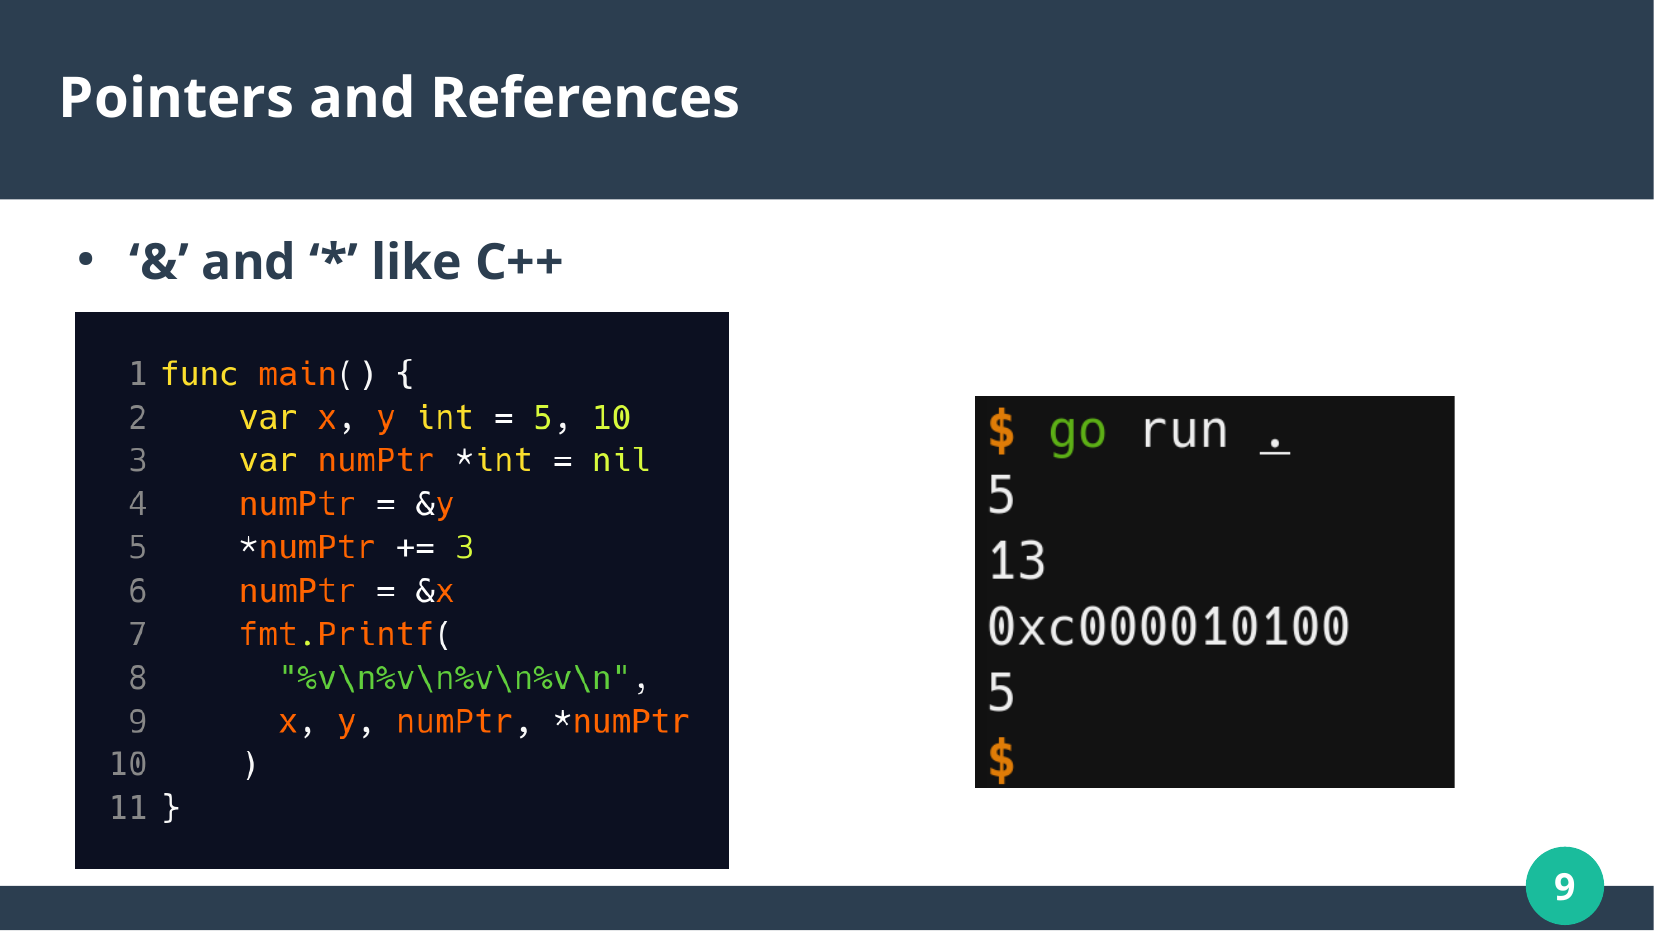

# Pointers and References
‘&’ and ‘*’ like C++